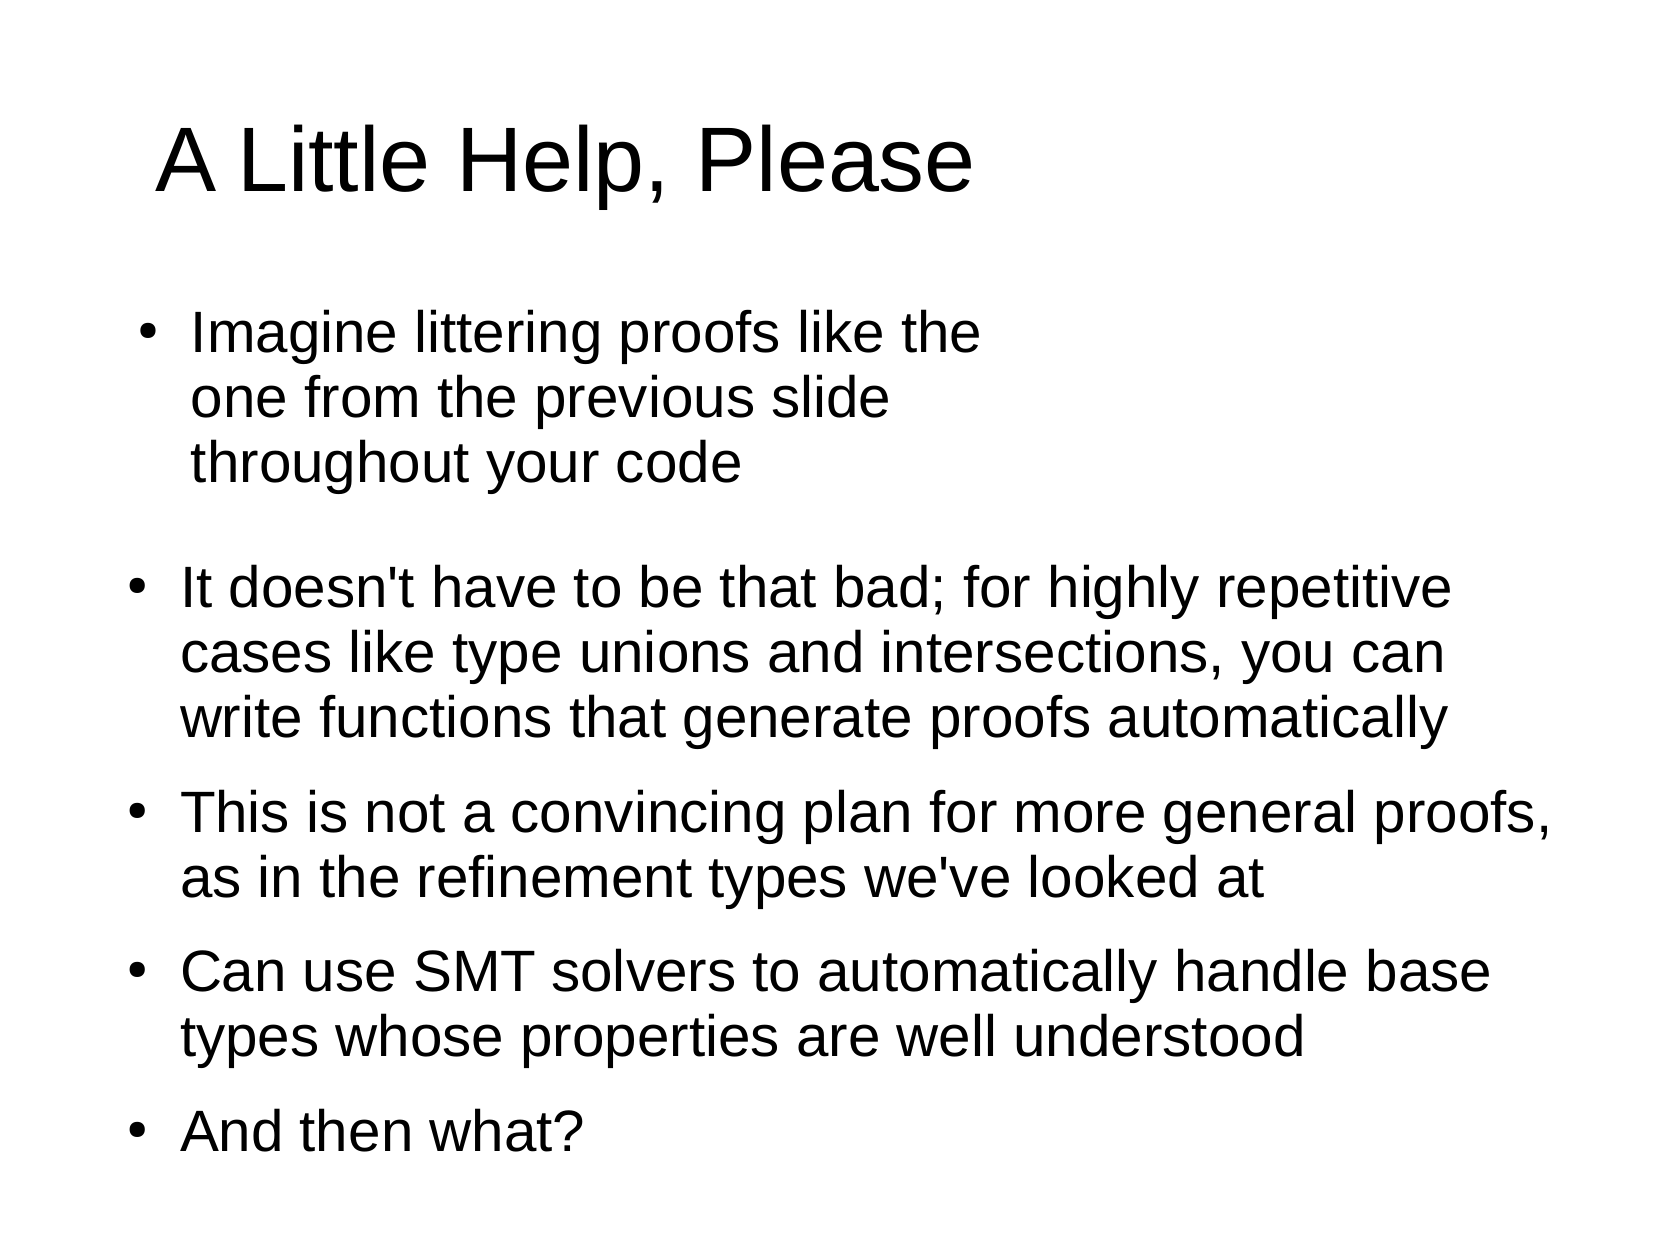

# A Little Help, Please
Imagine littering proofs like the one from the previous slide throughout your code
It doesn't have to be that bad; for highly repetitive cases like type unions and intersections, you can write functions that generate proofs automatically
This is not a convincing plan for more general proofs, as in the refinement types we've looked at
Can use SMT solvers to automatically handle base types whose properties are well understood
And then what?